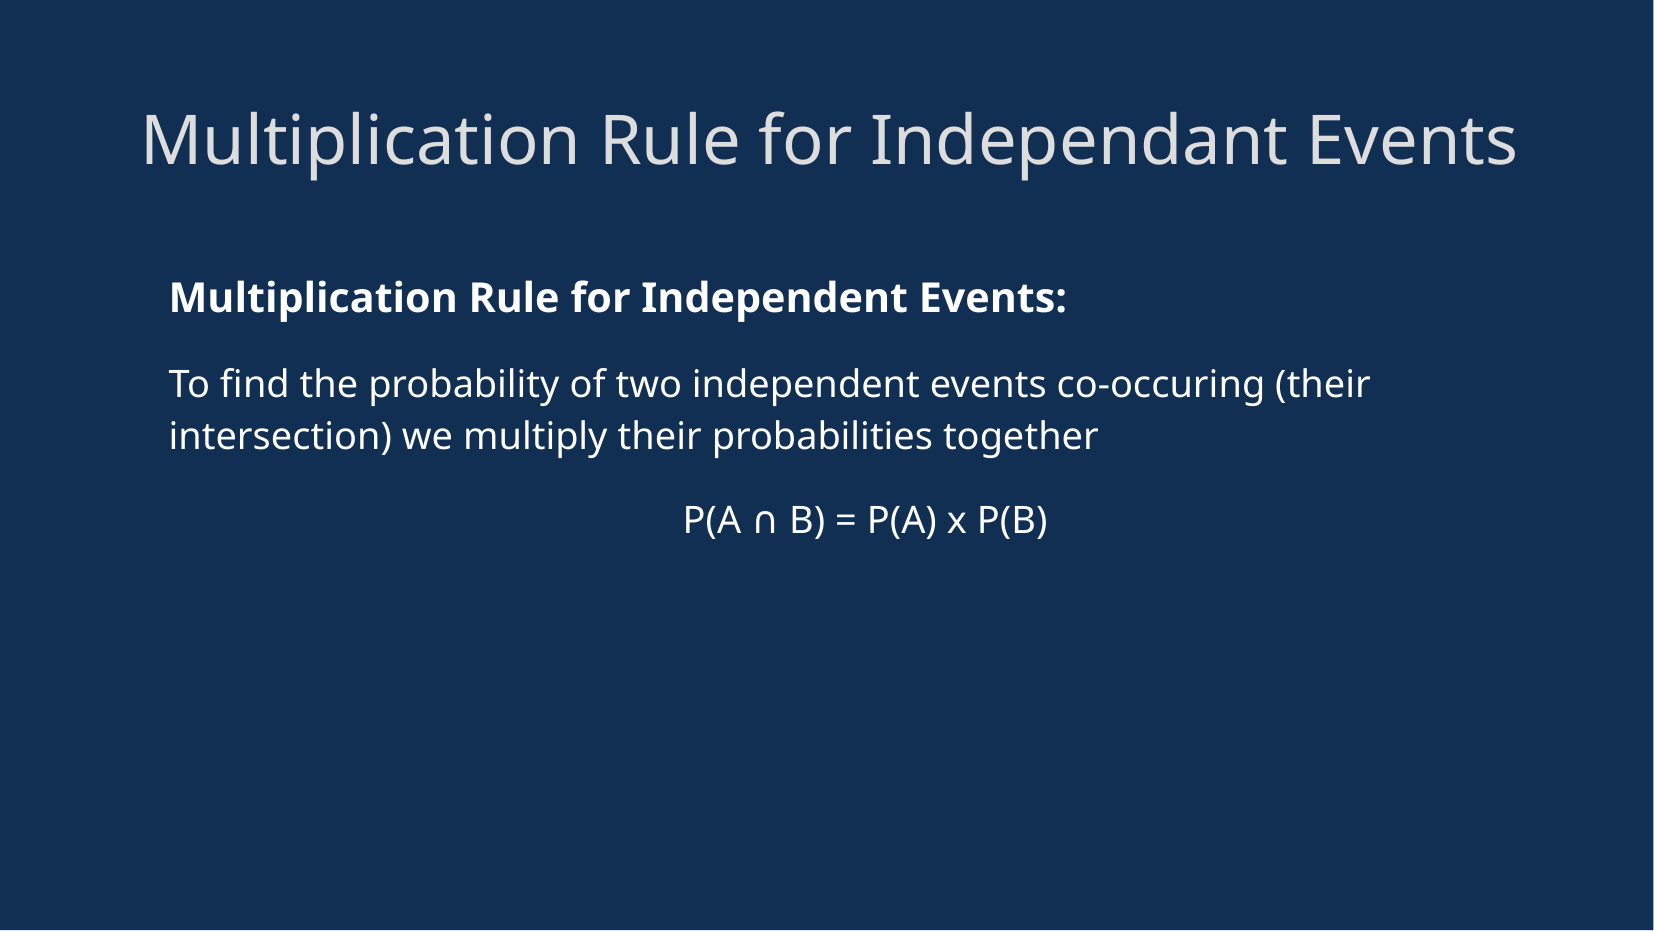

# Multiplication Rule for Independant Events
Multiplication Rule for Independent Events:
To find the probability of two independent events co-occuring (their intersection) we multiply their probabilities together
P(A ∩ B) = P(A) x P(B)